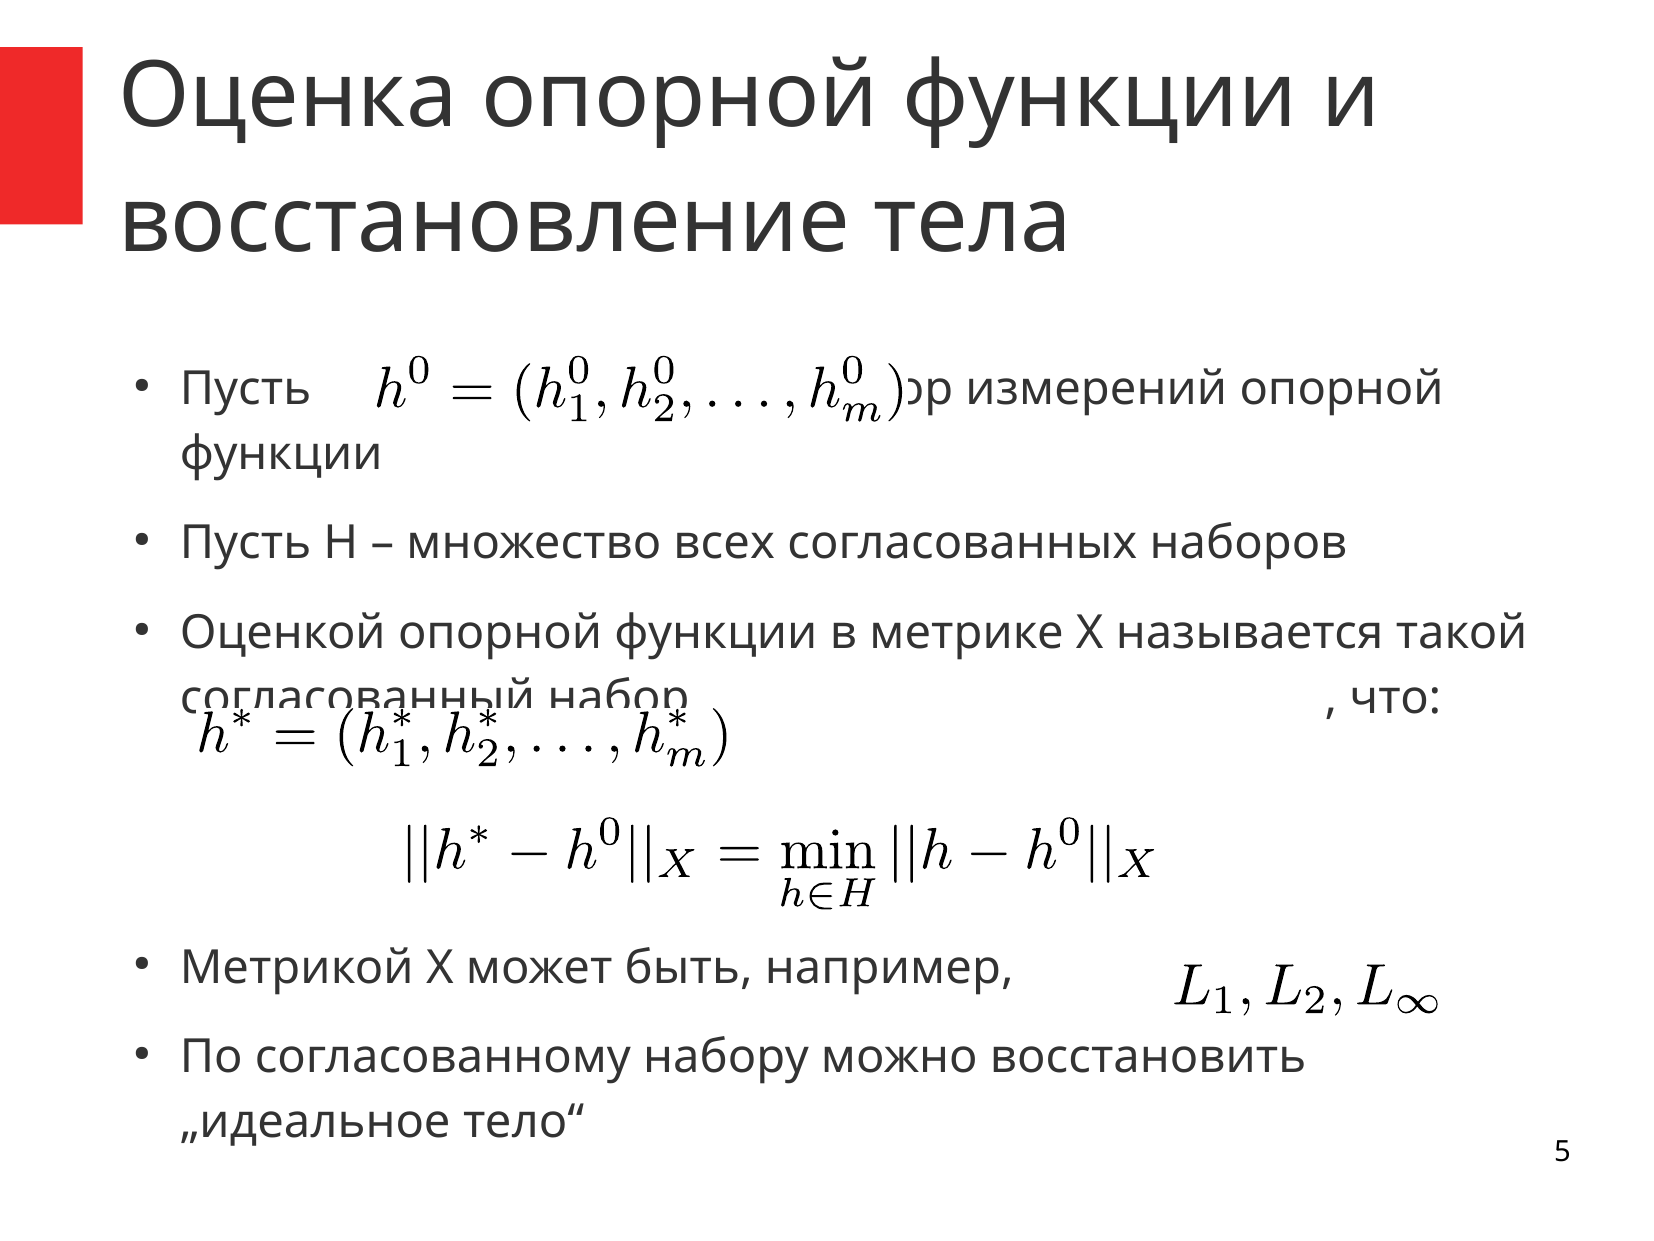

# Оценка опорной функции и восстановление тела
Пусть – набор измерений опорной функции
Пусть H – множество всех согласованных наборов
Оценкой опорной функции в метрике X называется такой согласованный набор , что:
Метрикой X может быть, например,
По согласованному набору можно восстановить „идеальное тело“
5